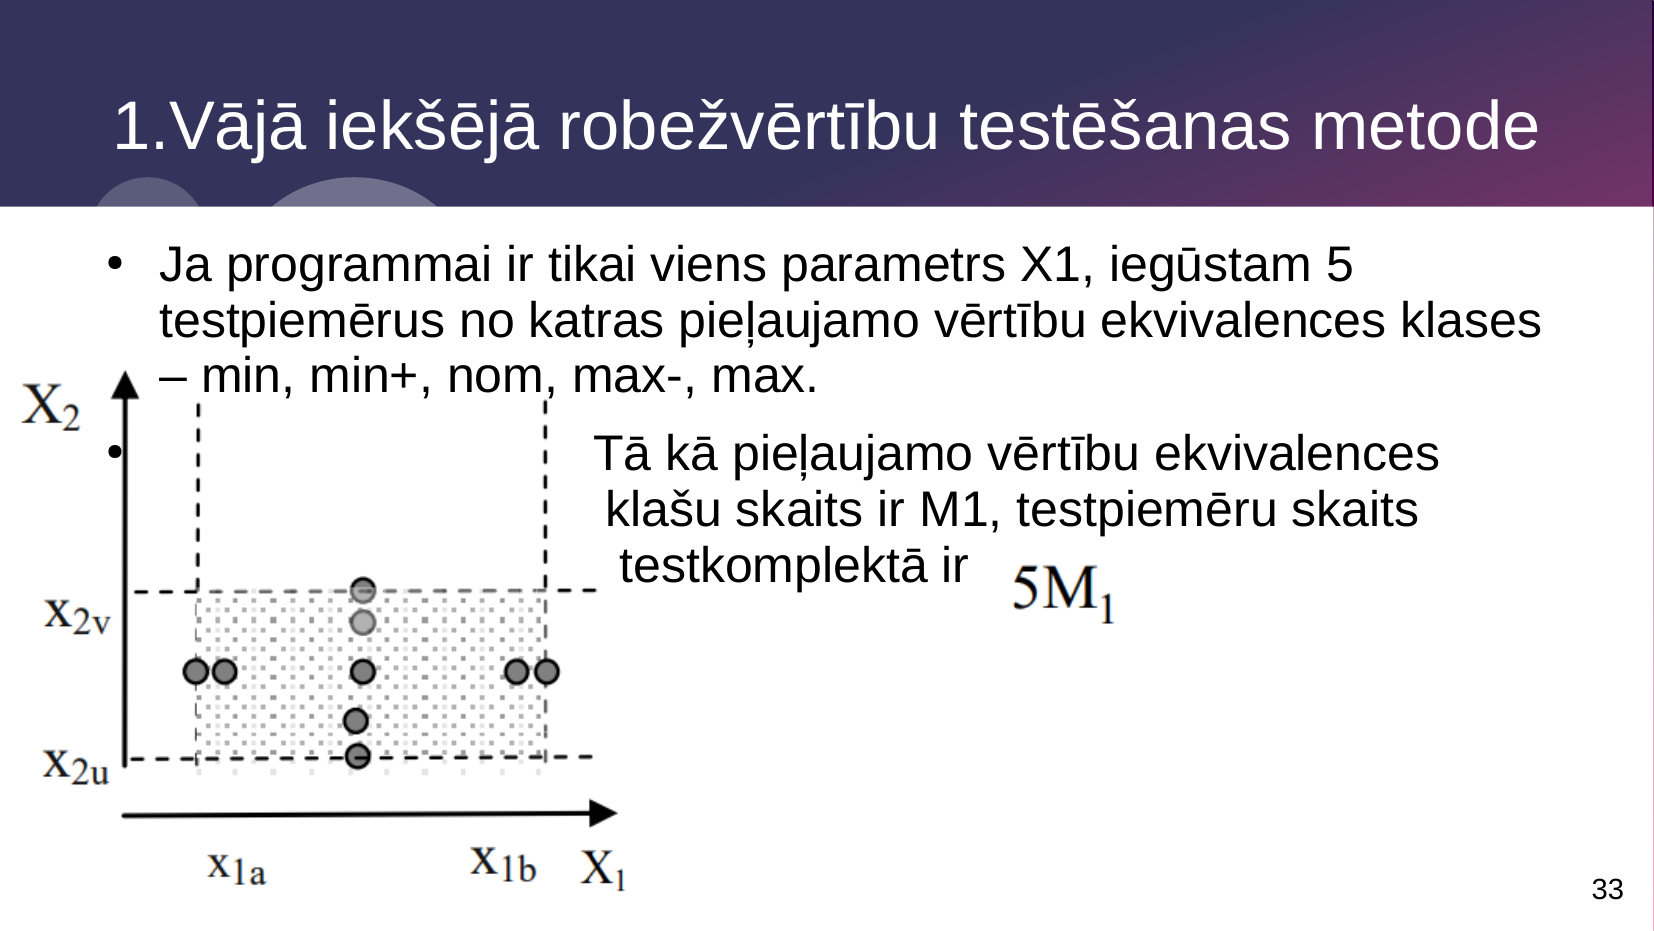

# 1.Vājā iekšējā robežvērtību testēšanas metode
Ja programmai ir tikai viens parametrs X1, iegūstam 5 testpiemērus no katras pieļaujamo vērtību ekvivalences klases – min, min+, nom, max-, max.
 Tā kā pieļaujamo vērtību ekvivalences klašu skaits ir M1, testpiemēru skaits testkomplektā ir